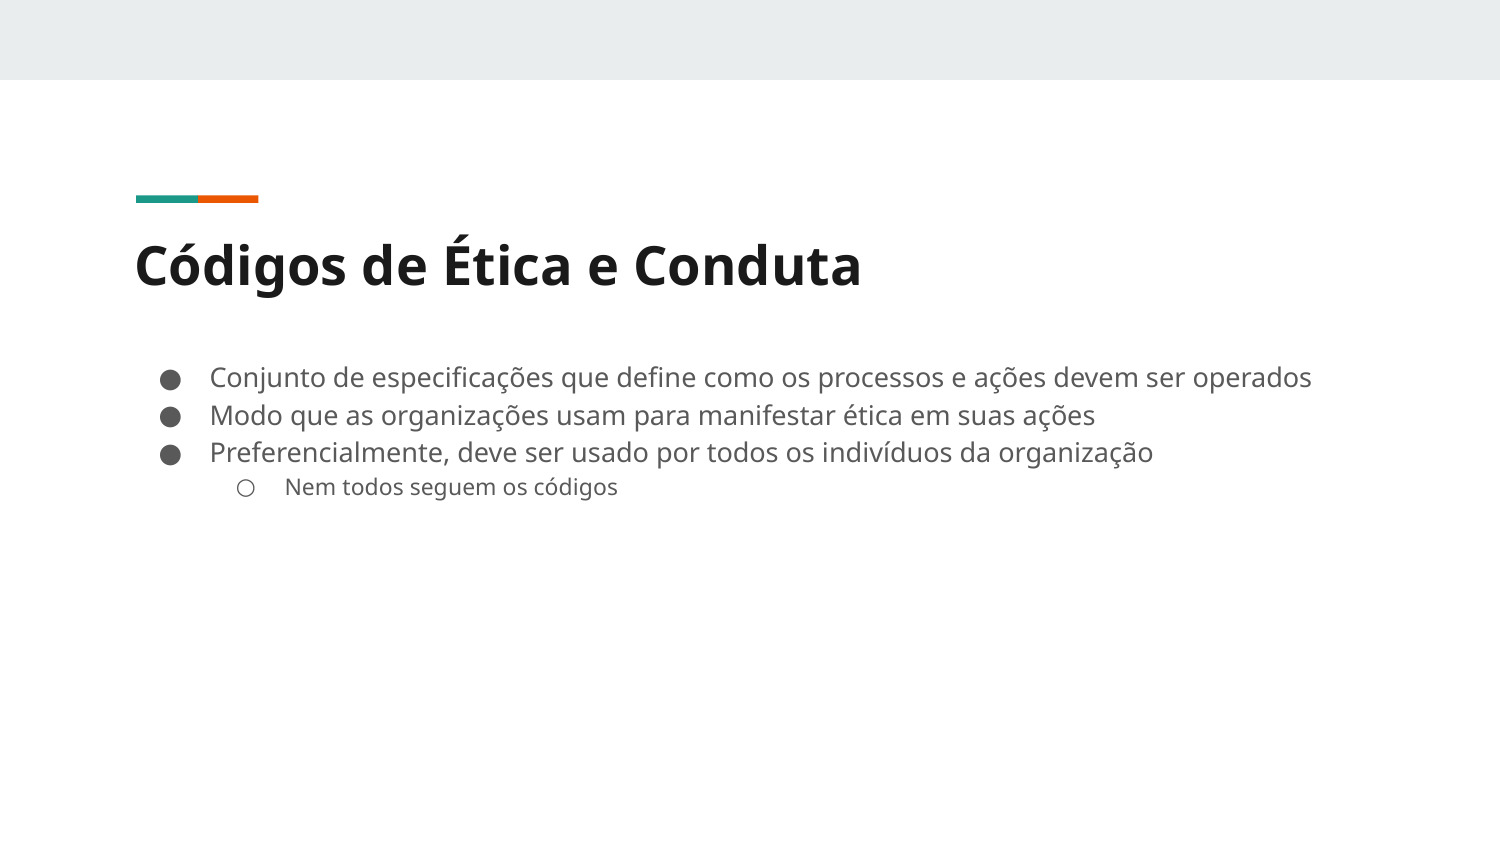

# Códigos de Ética e Conduta
Conjunto de especificações que define como os processos e ações devem ser operados
Modo que as organizações usam para manifestar ética em suas ações
Preferencialmente, deve ser usado por todos os indivíduos da organização
Nem todos seguem os códigos